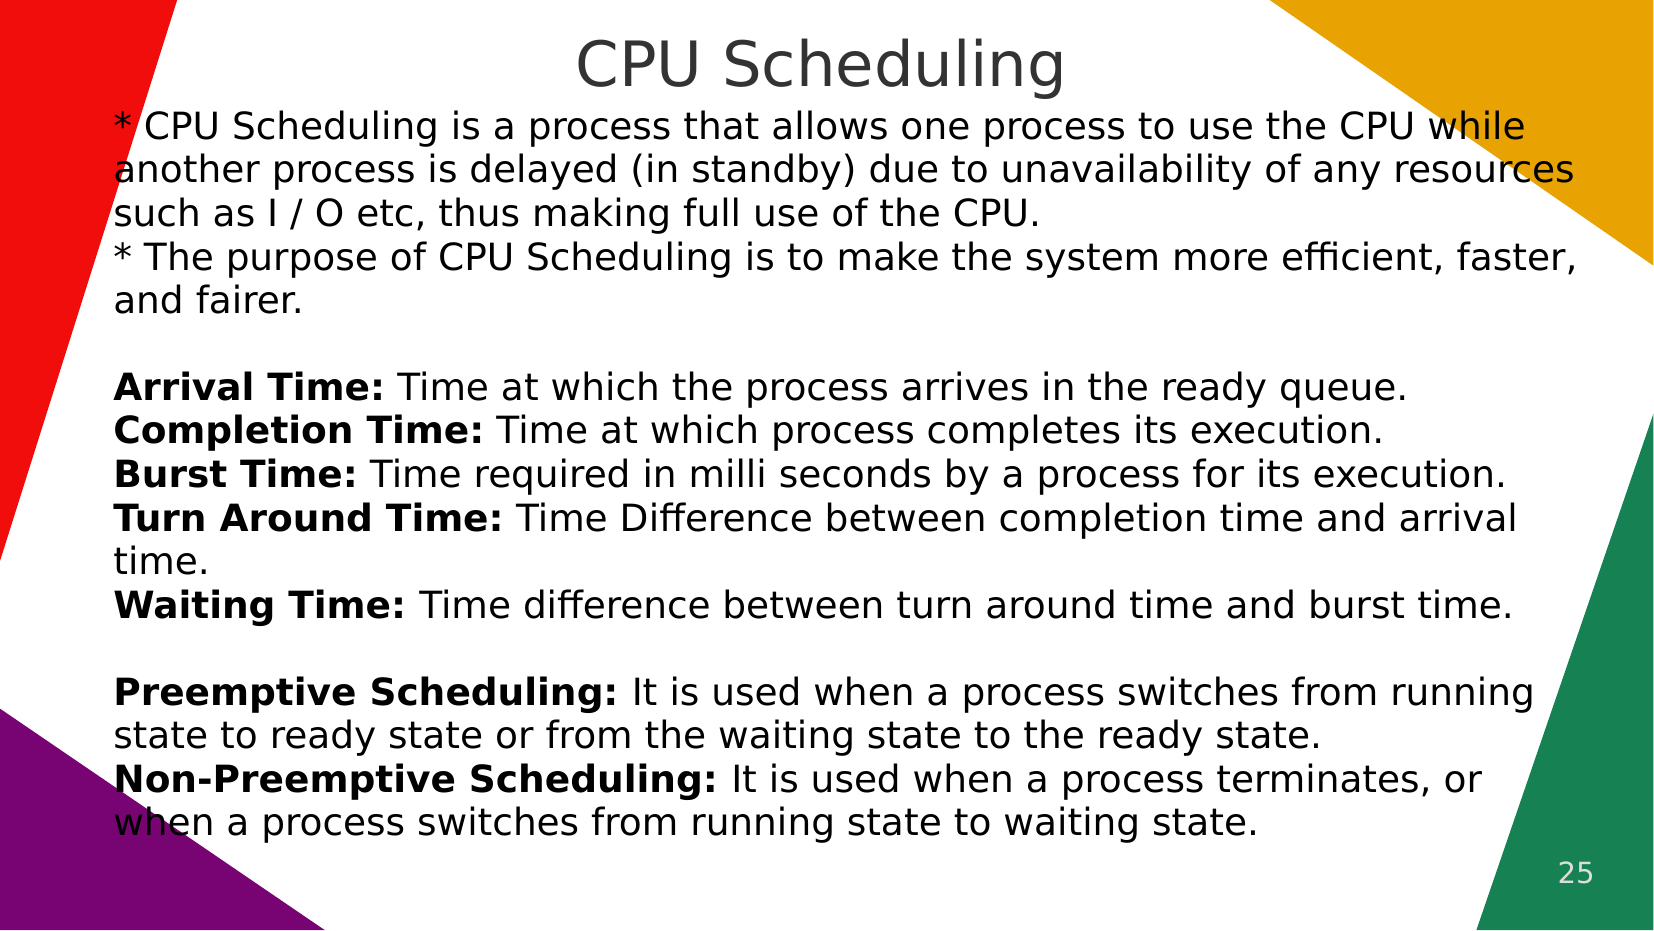

# CPU Scheduling
* CPU Scheduling is a process that allows one process to use the CPU while another process is delayed (in standby) due to unavailability of any resources such as I / O etc, thus making full use of the CPU.
* The purpose of CPU Scheduling is to make the system more efficient, faster, and fairer.
Arrival Time: Time at which the process arrives in the ready queue.
Completion Time: Time at which process completes its execution.
Burst Time: Time required in milli seconds by a process for its execution.
Turn Around Time: Time Difference between completion time and arrival time.
Waiting Time: Time difference between turn around time and burst time.
Preemptive Scheduling: It is used when a process switches from running state to ready state or from the waiting state to the ready state.
Non-Preemptive Scheduling: It is used when a process terminates, or when a process switches from running state to waiting state.
25